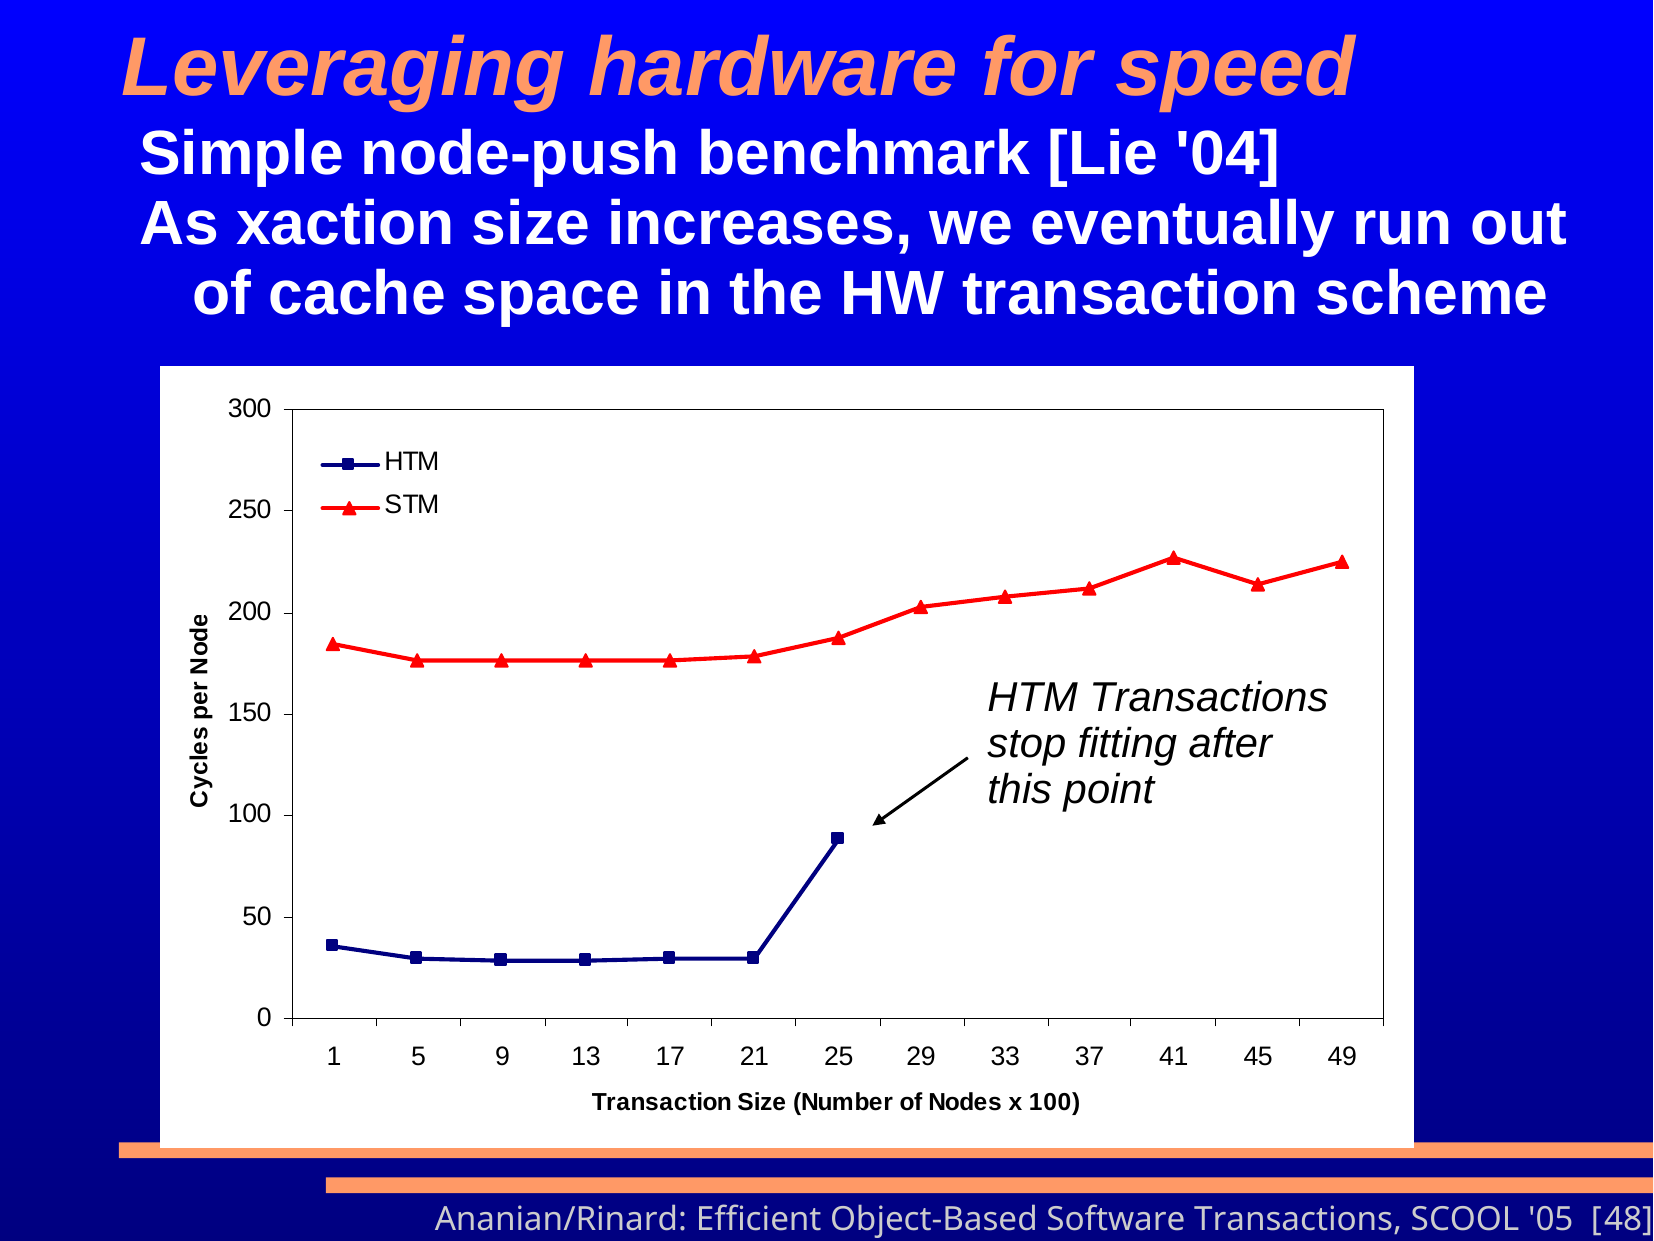

# Leveraging hardware for speed
Simple node-push benchmark [Lie '04]
As xaction size increases, we eventually run out of cache space in the HW transaction scheme
HTM Transactions stop fitting after this point